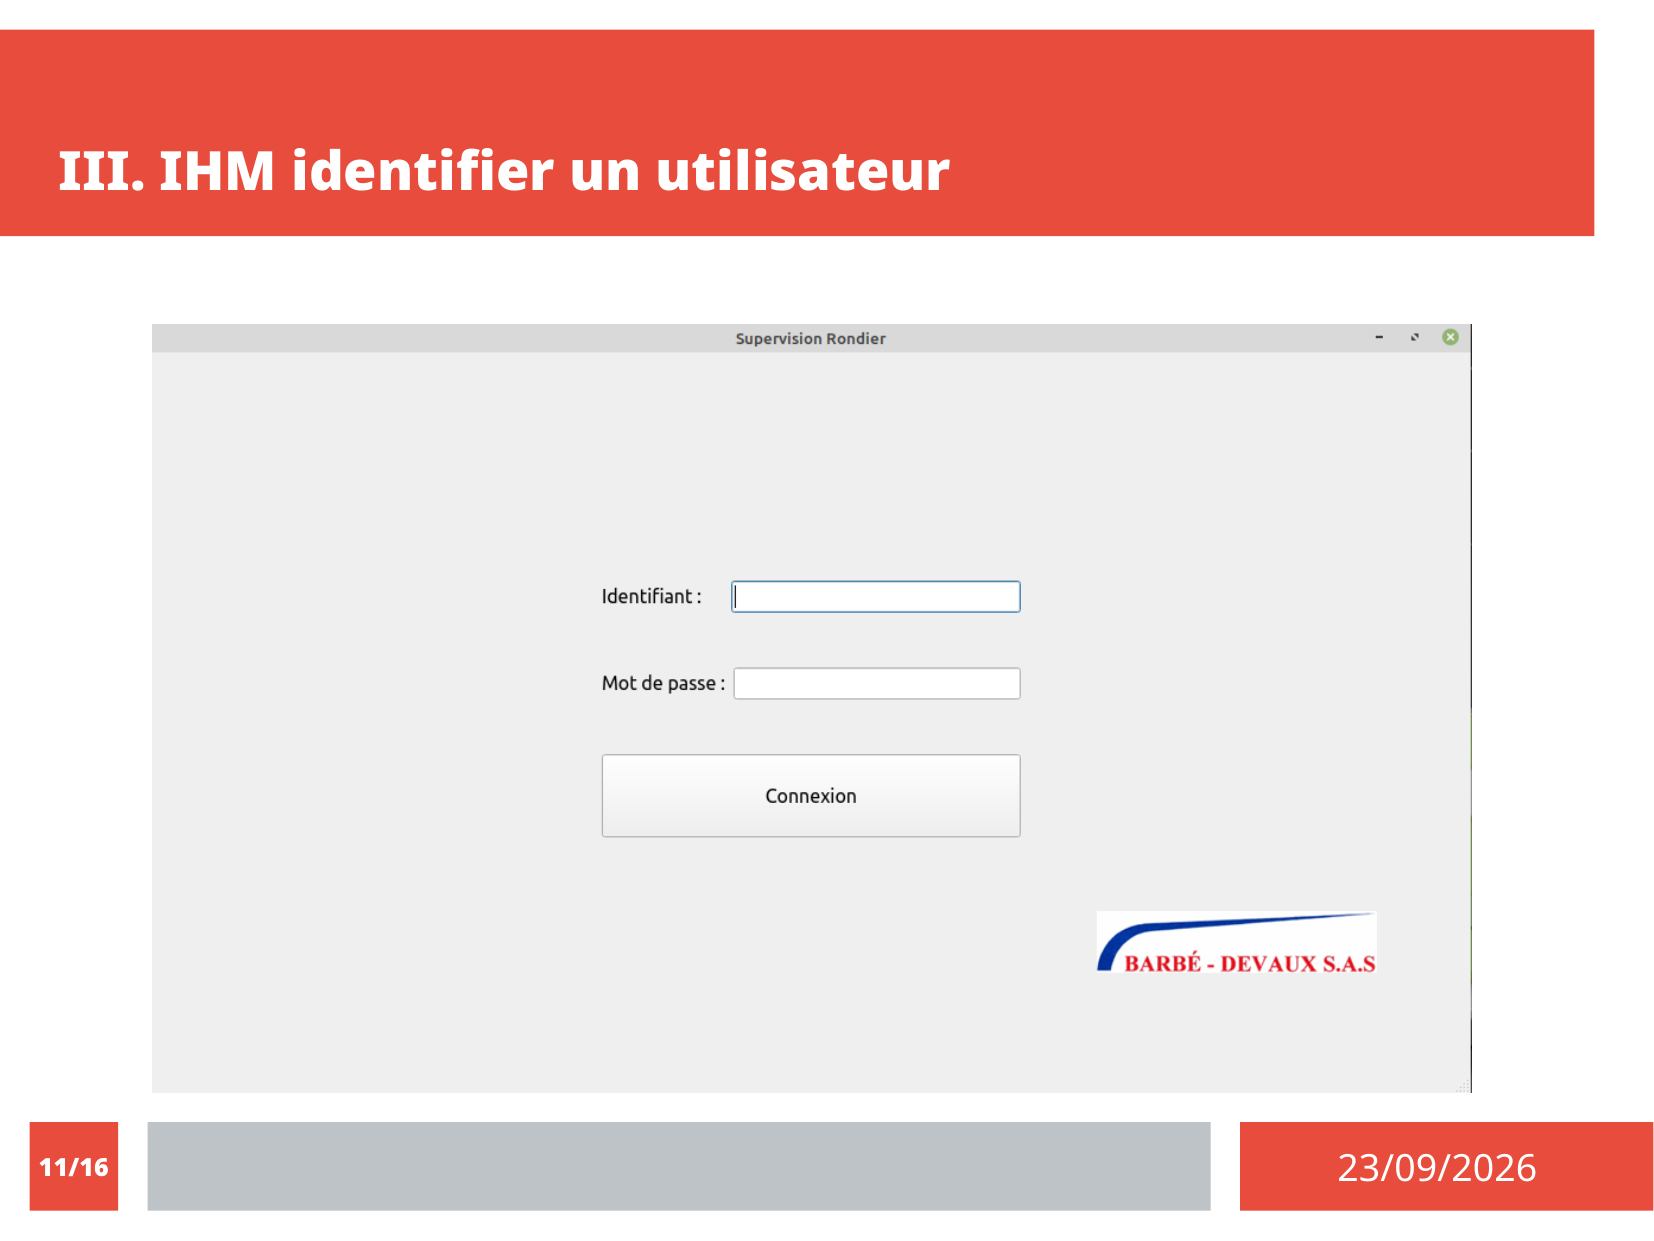

# III. IHM identifier un utilisateur
11